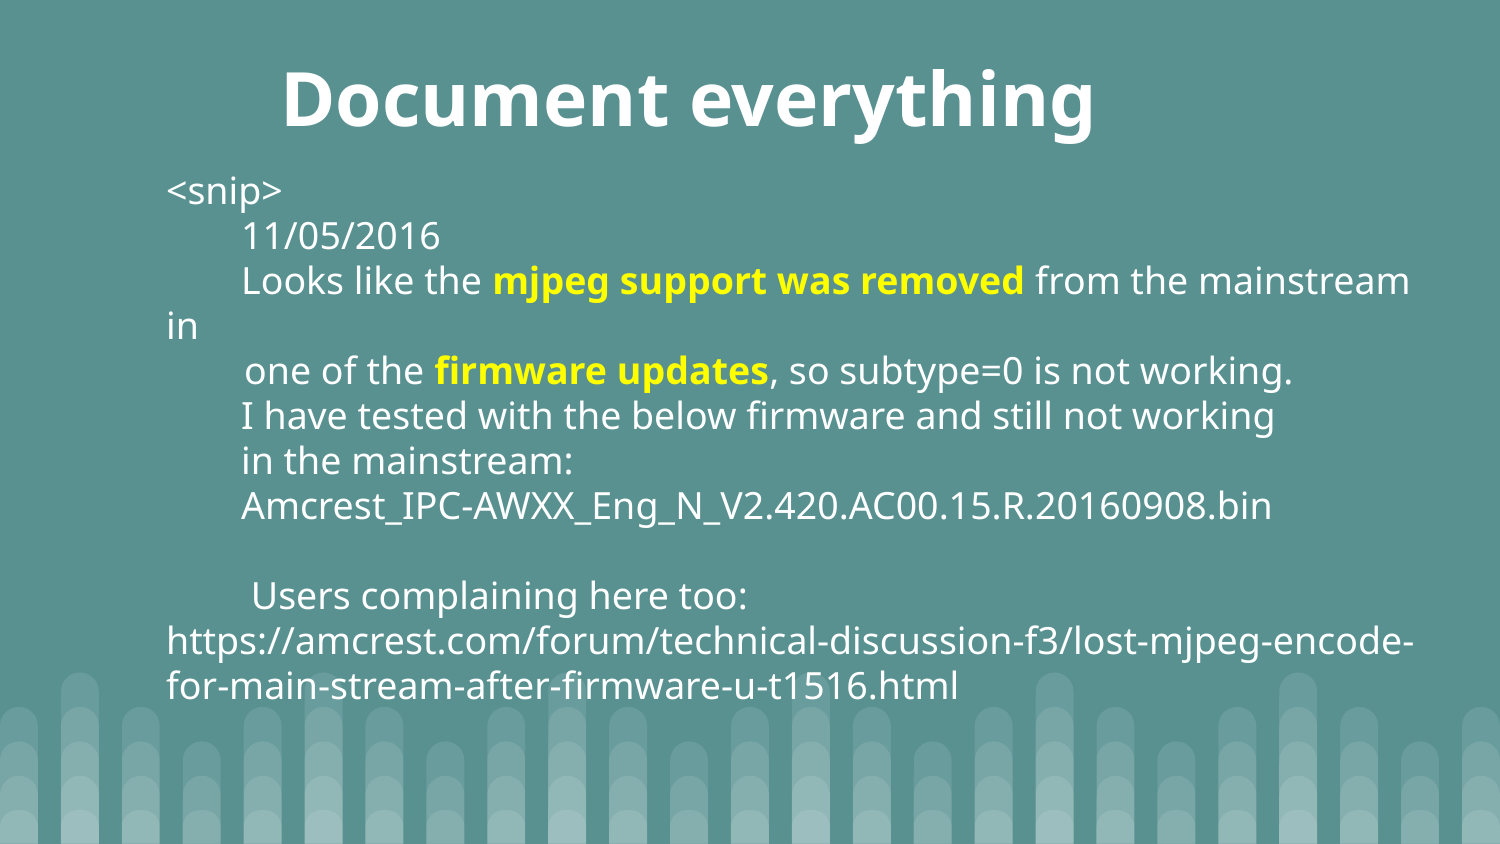

# Document everything
<snip>
	11/05/2016
	Looks like the mjpeg support was removed from the mainstream in
 one of the firmware updates, so subtype=0 is not working.
	I have tested with the below firmware and still not working
	in the mainstream:
 	Amcrest_IPC-AWXX_Eng_N_V2.420.AC00.15.R.20160908.bin
	 Users complaining here too:
https://amcrest.com/forum/technical-discussion-f3/lost-mjpeg-encode-for-main-stream-after-firmware-u-t1516.html
</snip>